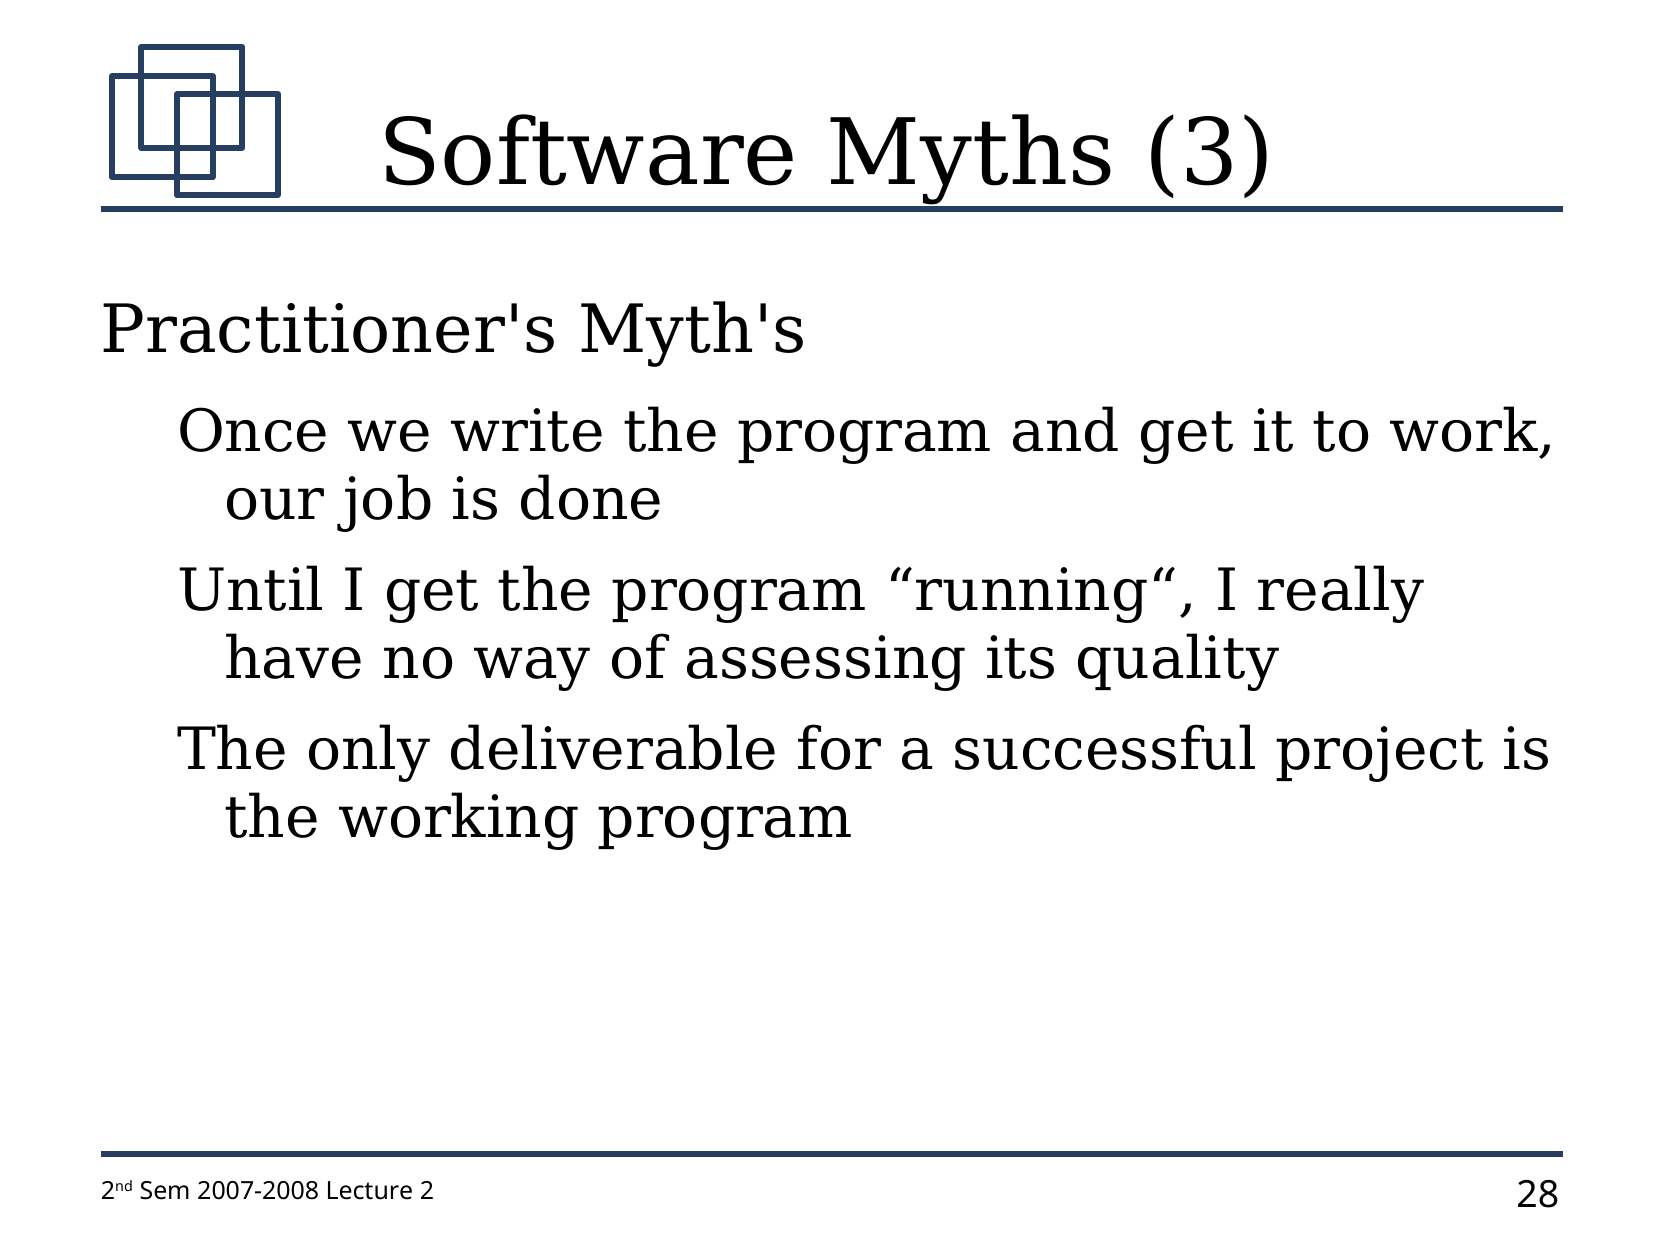

# Software Myths (3)
Practitioner's Myth's
Once we write the program and get it to work, our job is done
Until I get the program “running“, I really have no way of assessing its quality
The only deliverable for a successful project is the working program